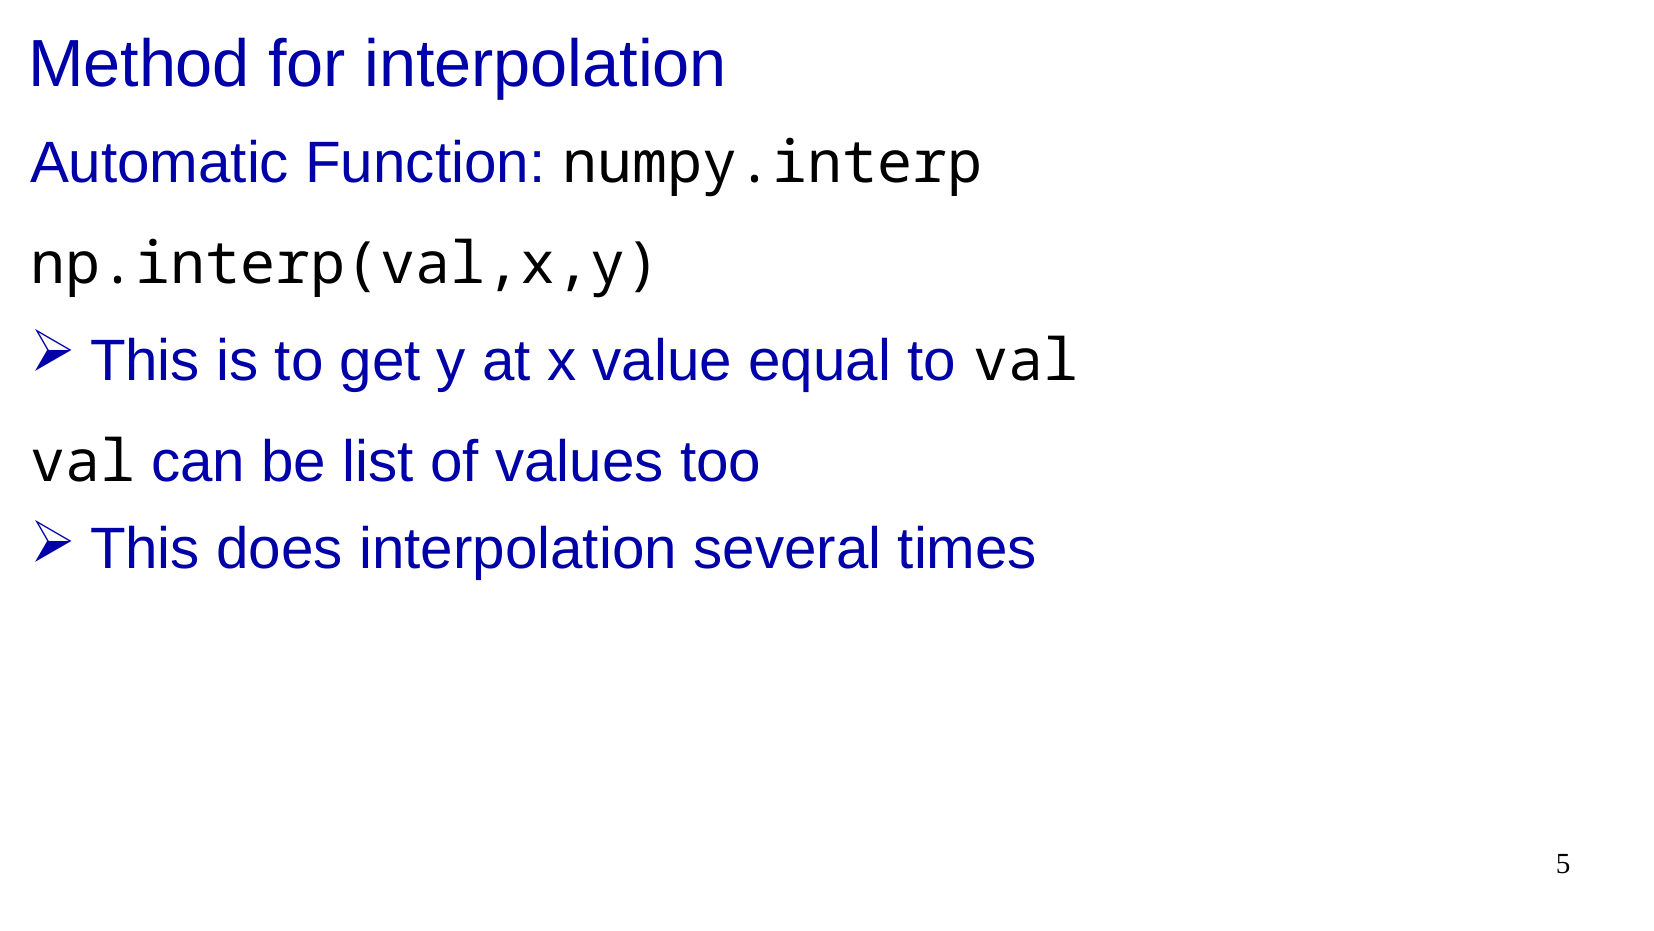

# Method for interpolation
Automatic Function: numpy.interp
np.interp(val,x,y)
This is to get y at x value equal to val
val can be list of values too
This does interpolation several times
5